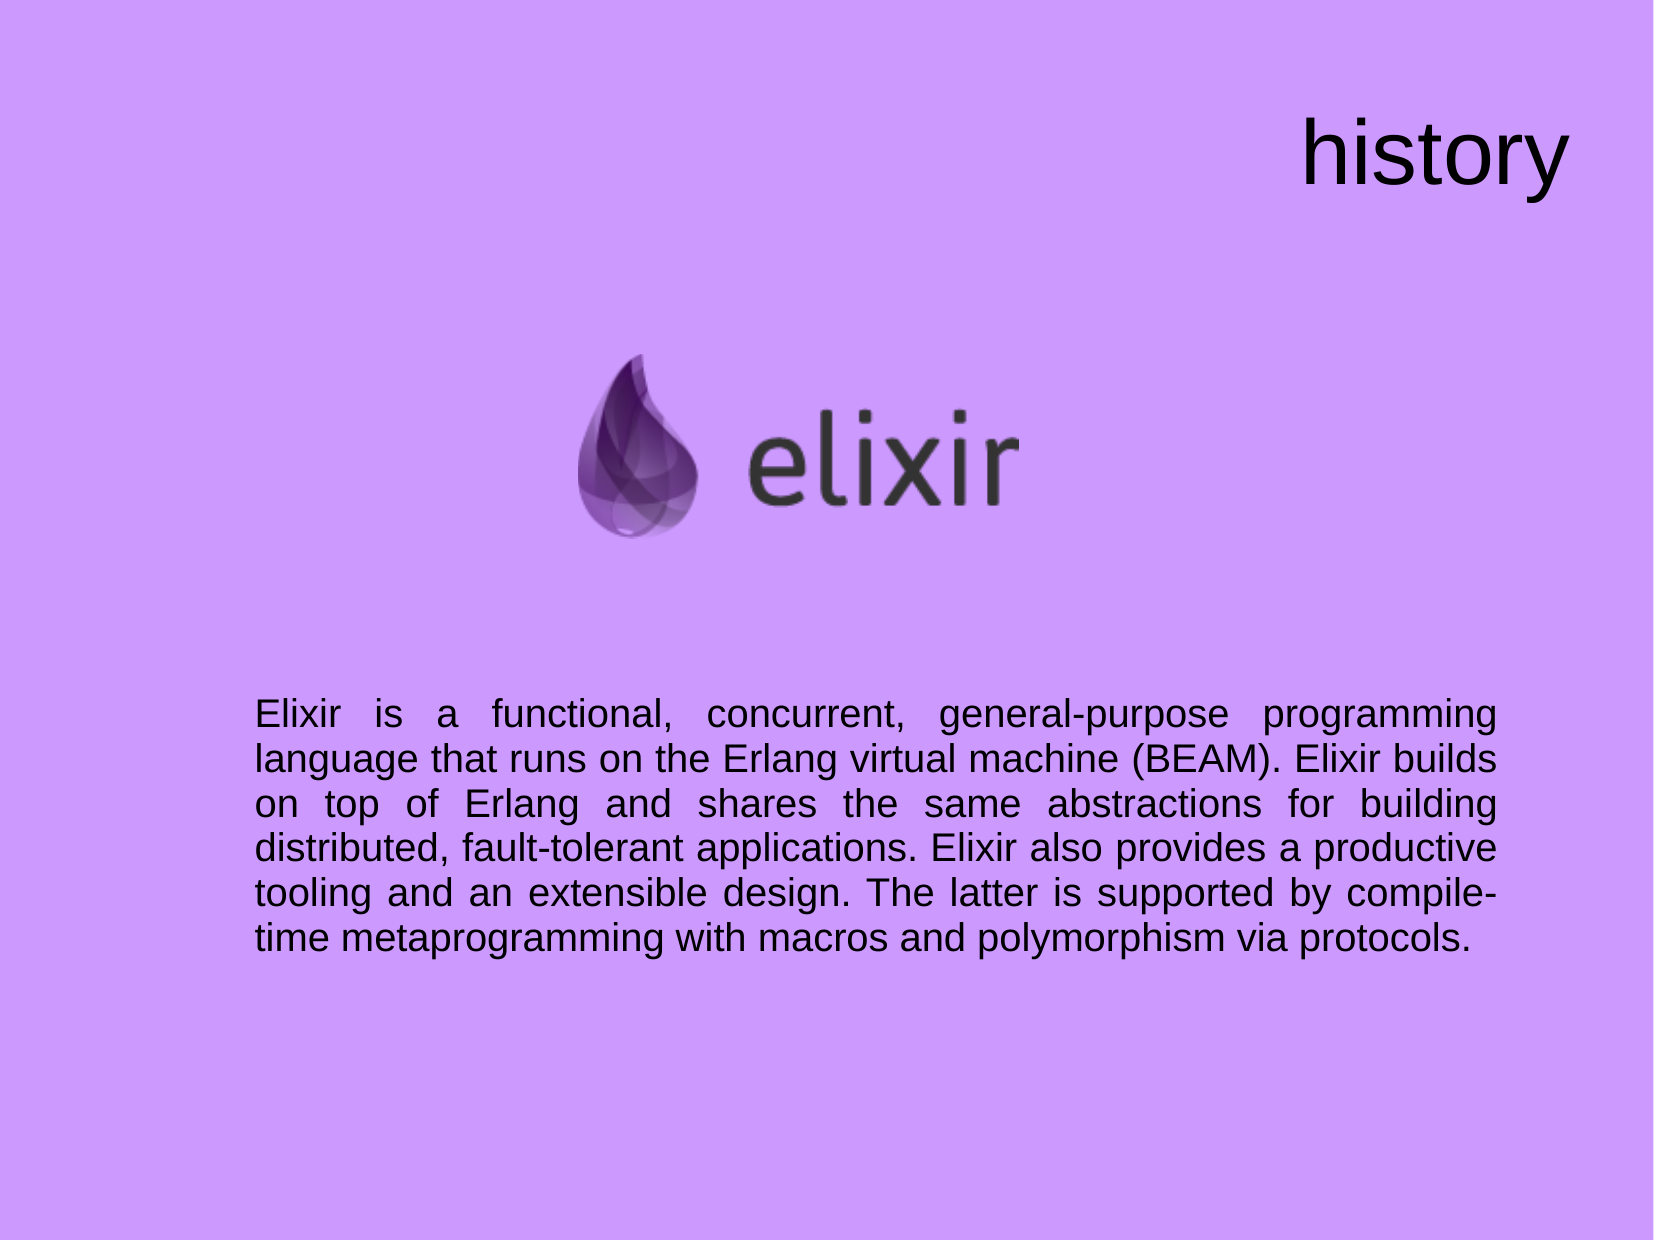

# history
Elixir is a functional, concurrent, general-purpose programming language that runs on the Erlang virtual machine (BEAM). Elixir builds on top of Erlang and shares the same abstractions for building distributed, fault-tolerant applications. Elixir also provides a productive tooling and an extensible design. The latter is supported by compile-time metaprogramming with macros and polymorphism via protocols.